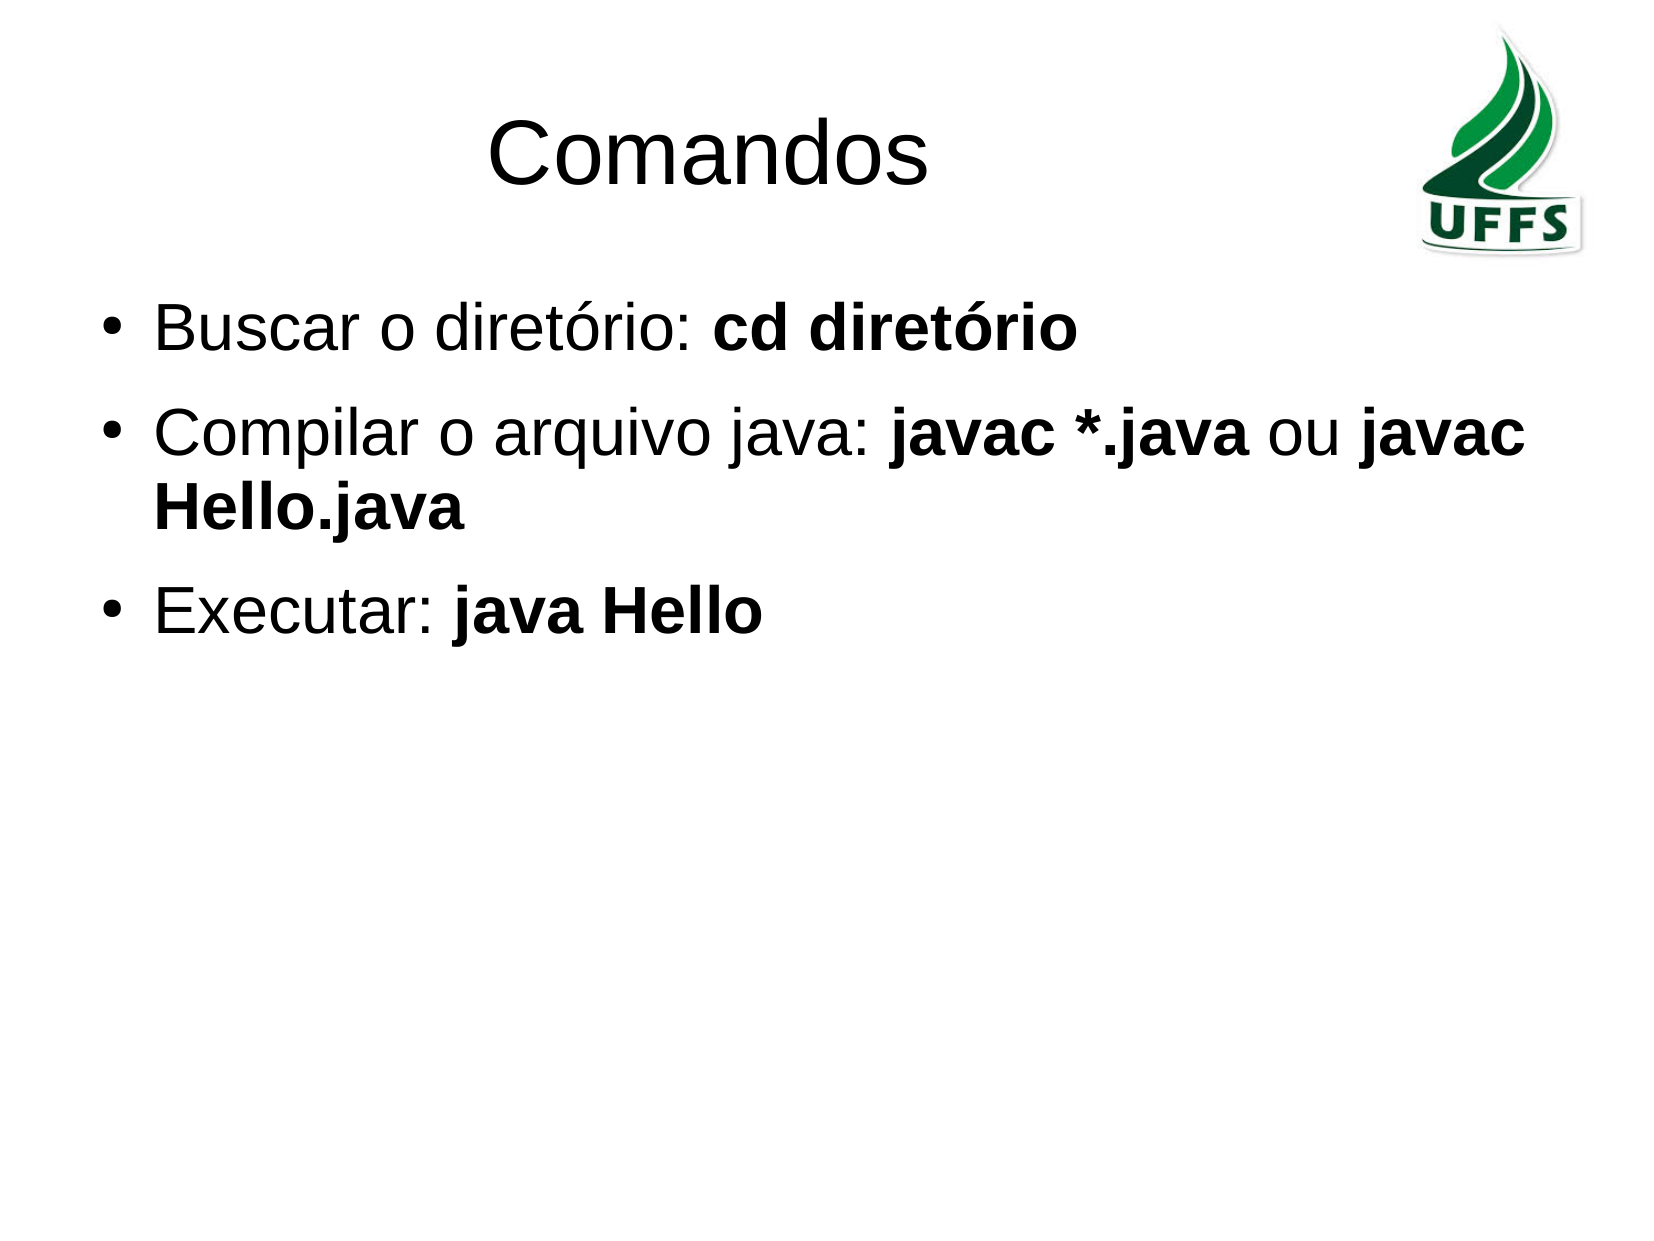

# Comandos
Buscar o diretório: cd diretório
Compilar o arquivo java: javac *.java ou javac Hello.java
Executar: java Hello